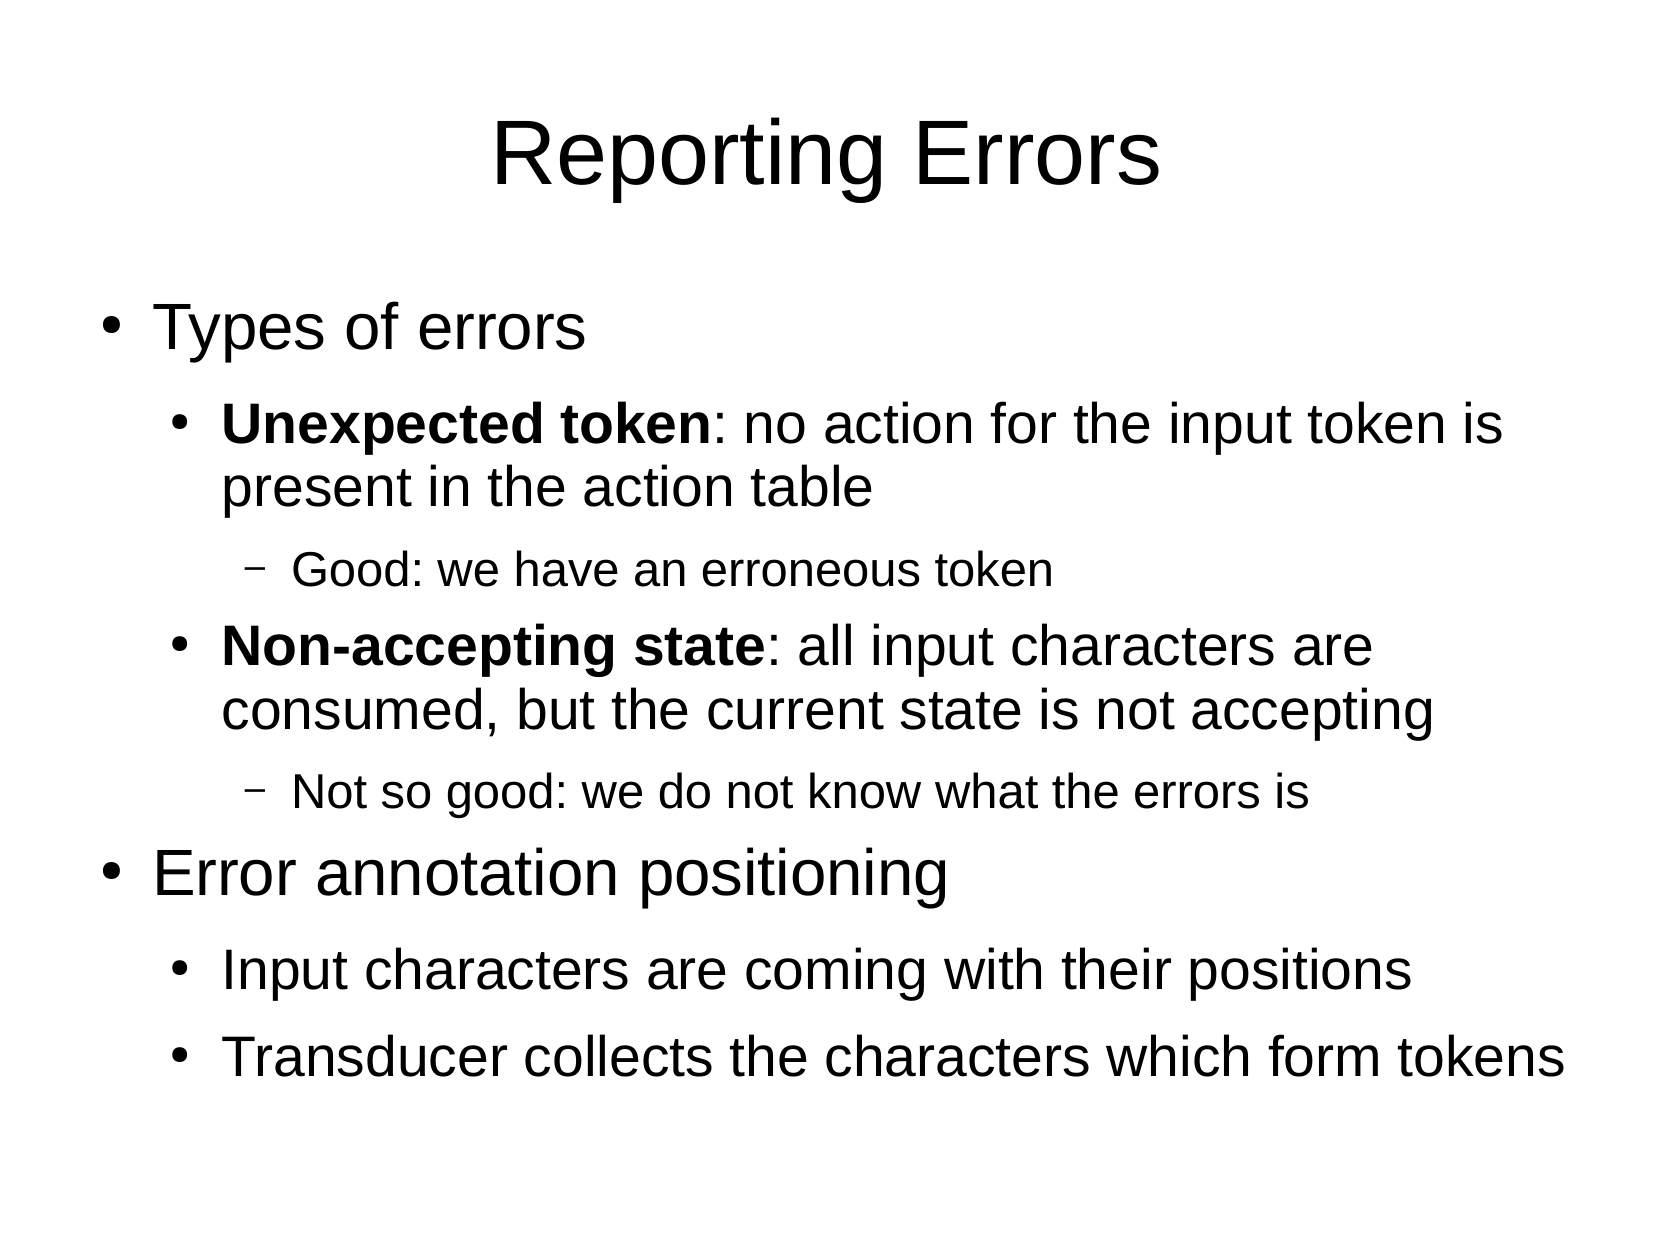

# Reporting Errors
Types of errors
Unexpected token: no action for the input token is present in the action table
Good: we have an erroneous token
Non-accepting state: all input characters are consumed, but the current state is not accepting
Not so good: we do not know what the errors is
Error annotation positioning
Input characters are coming with their positions
Transducer collects the characters which form tokens